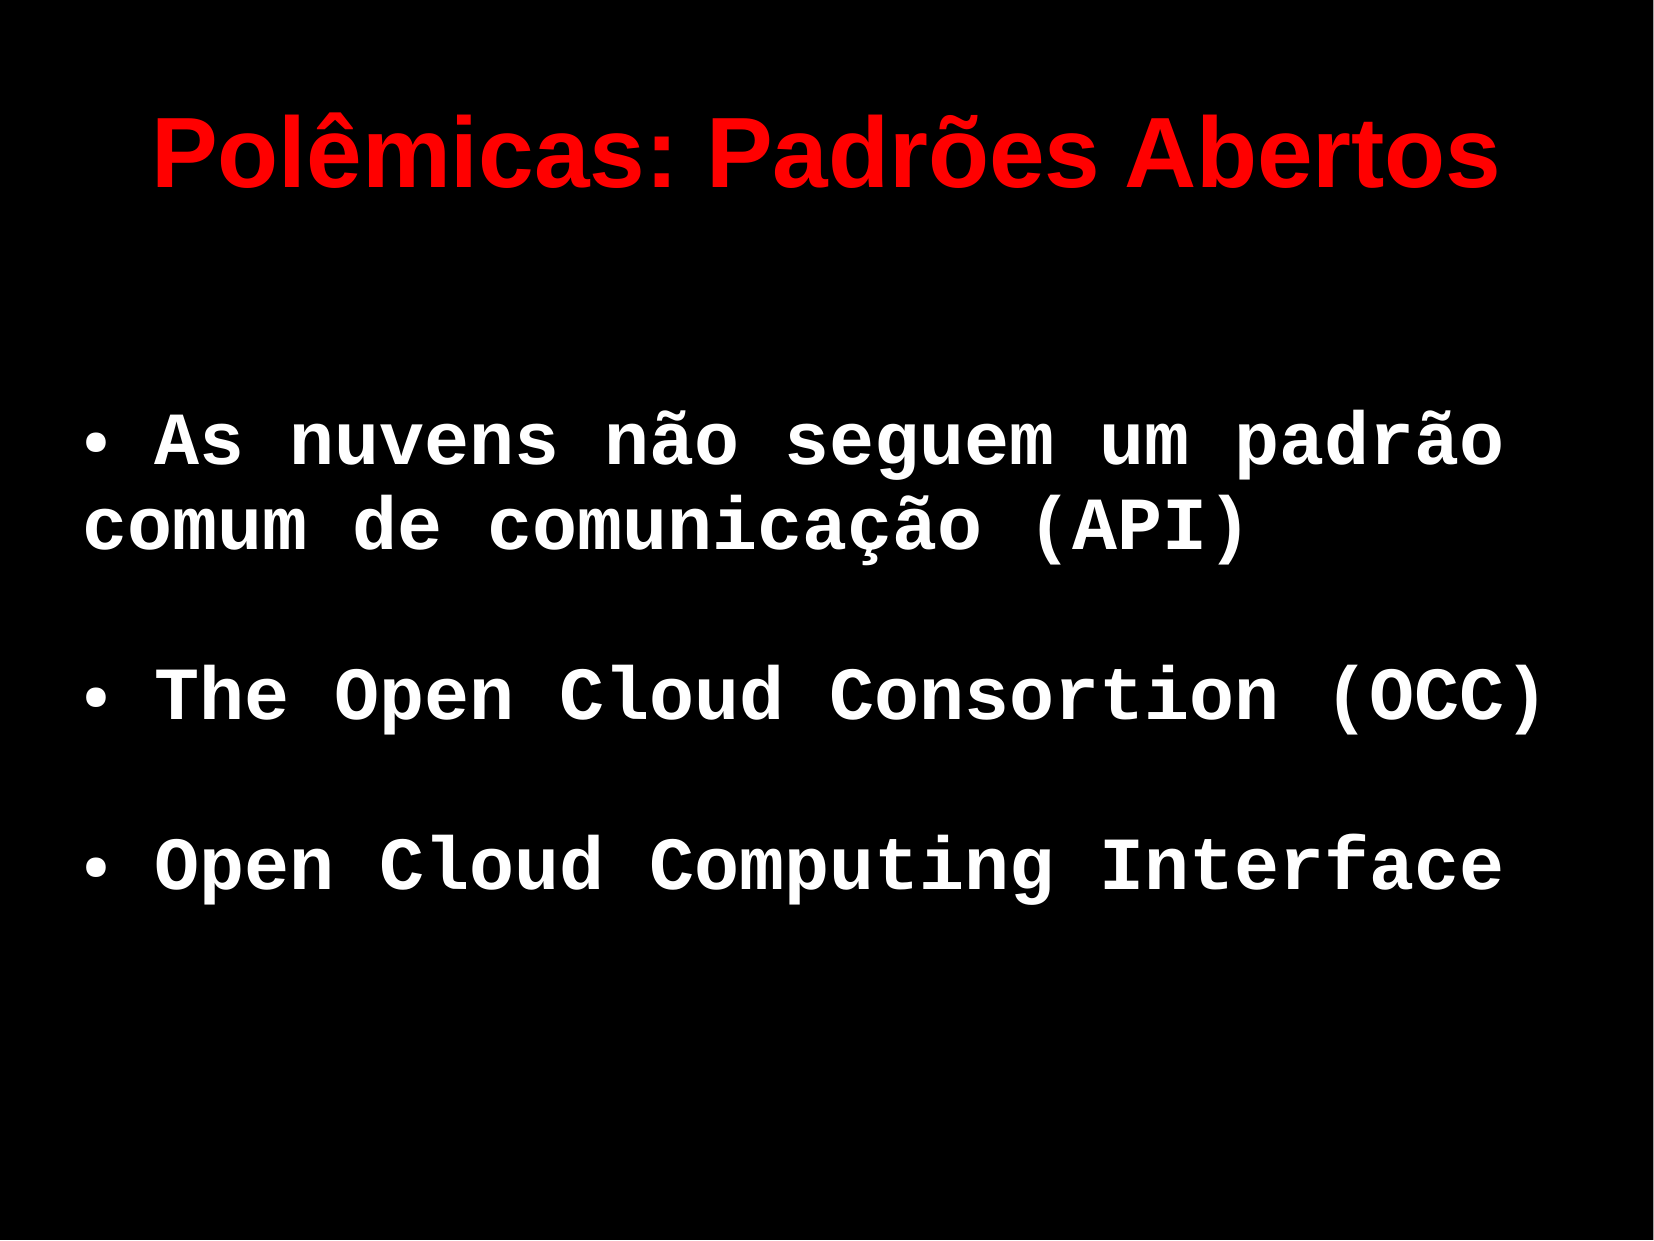

Polêmicas: Padrões Abertos
# As nuvens não seguem um padrão comum de comunicação (API)
 The Open Cloud Consortion (OCC)
 Open Cloud Computing Interface